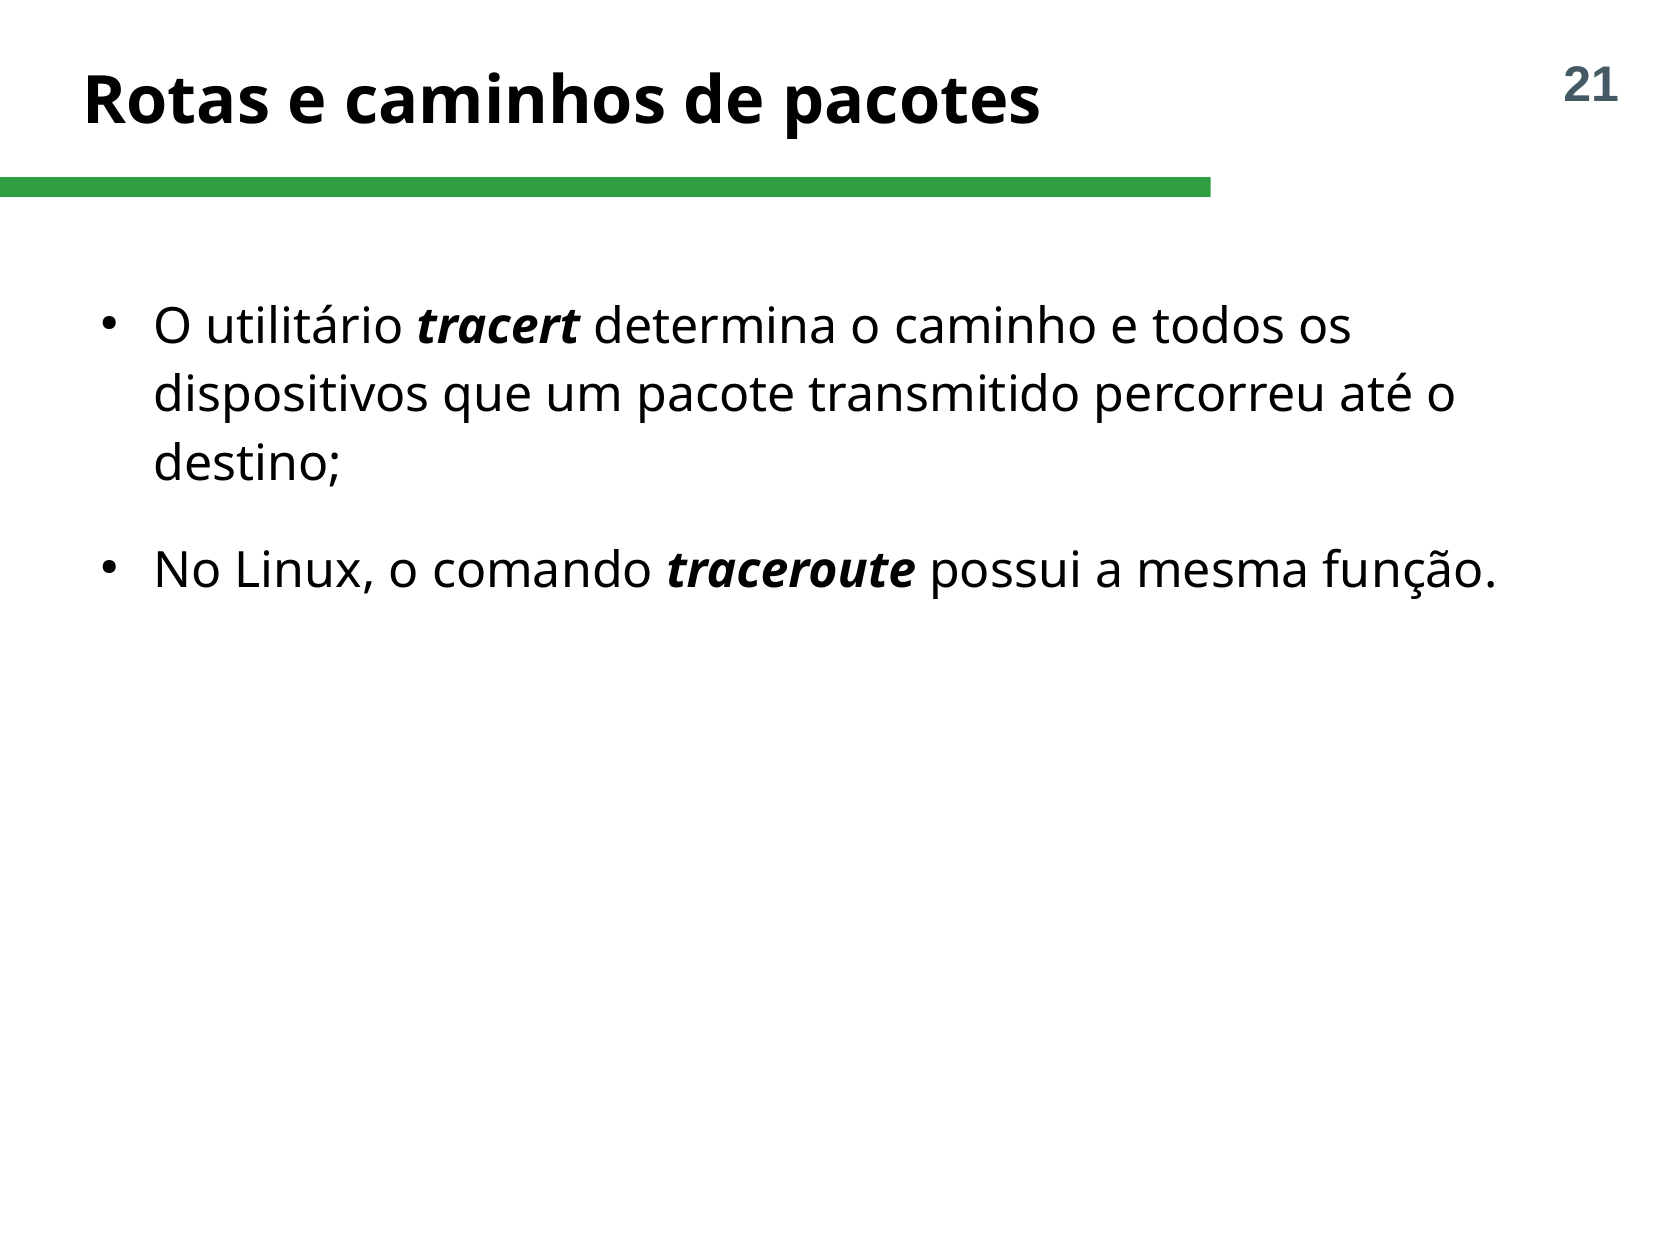

# Rotas e caminhos de pacotes
O utilitário tracert determina o caminho e todos os dispositivos que um pacote transmitido percorreu até o destino;
No Linux, o comando traceroute possui a mesma função.